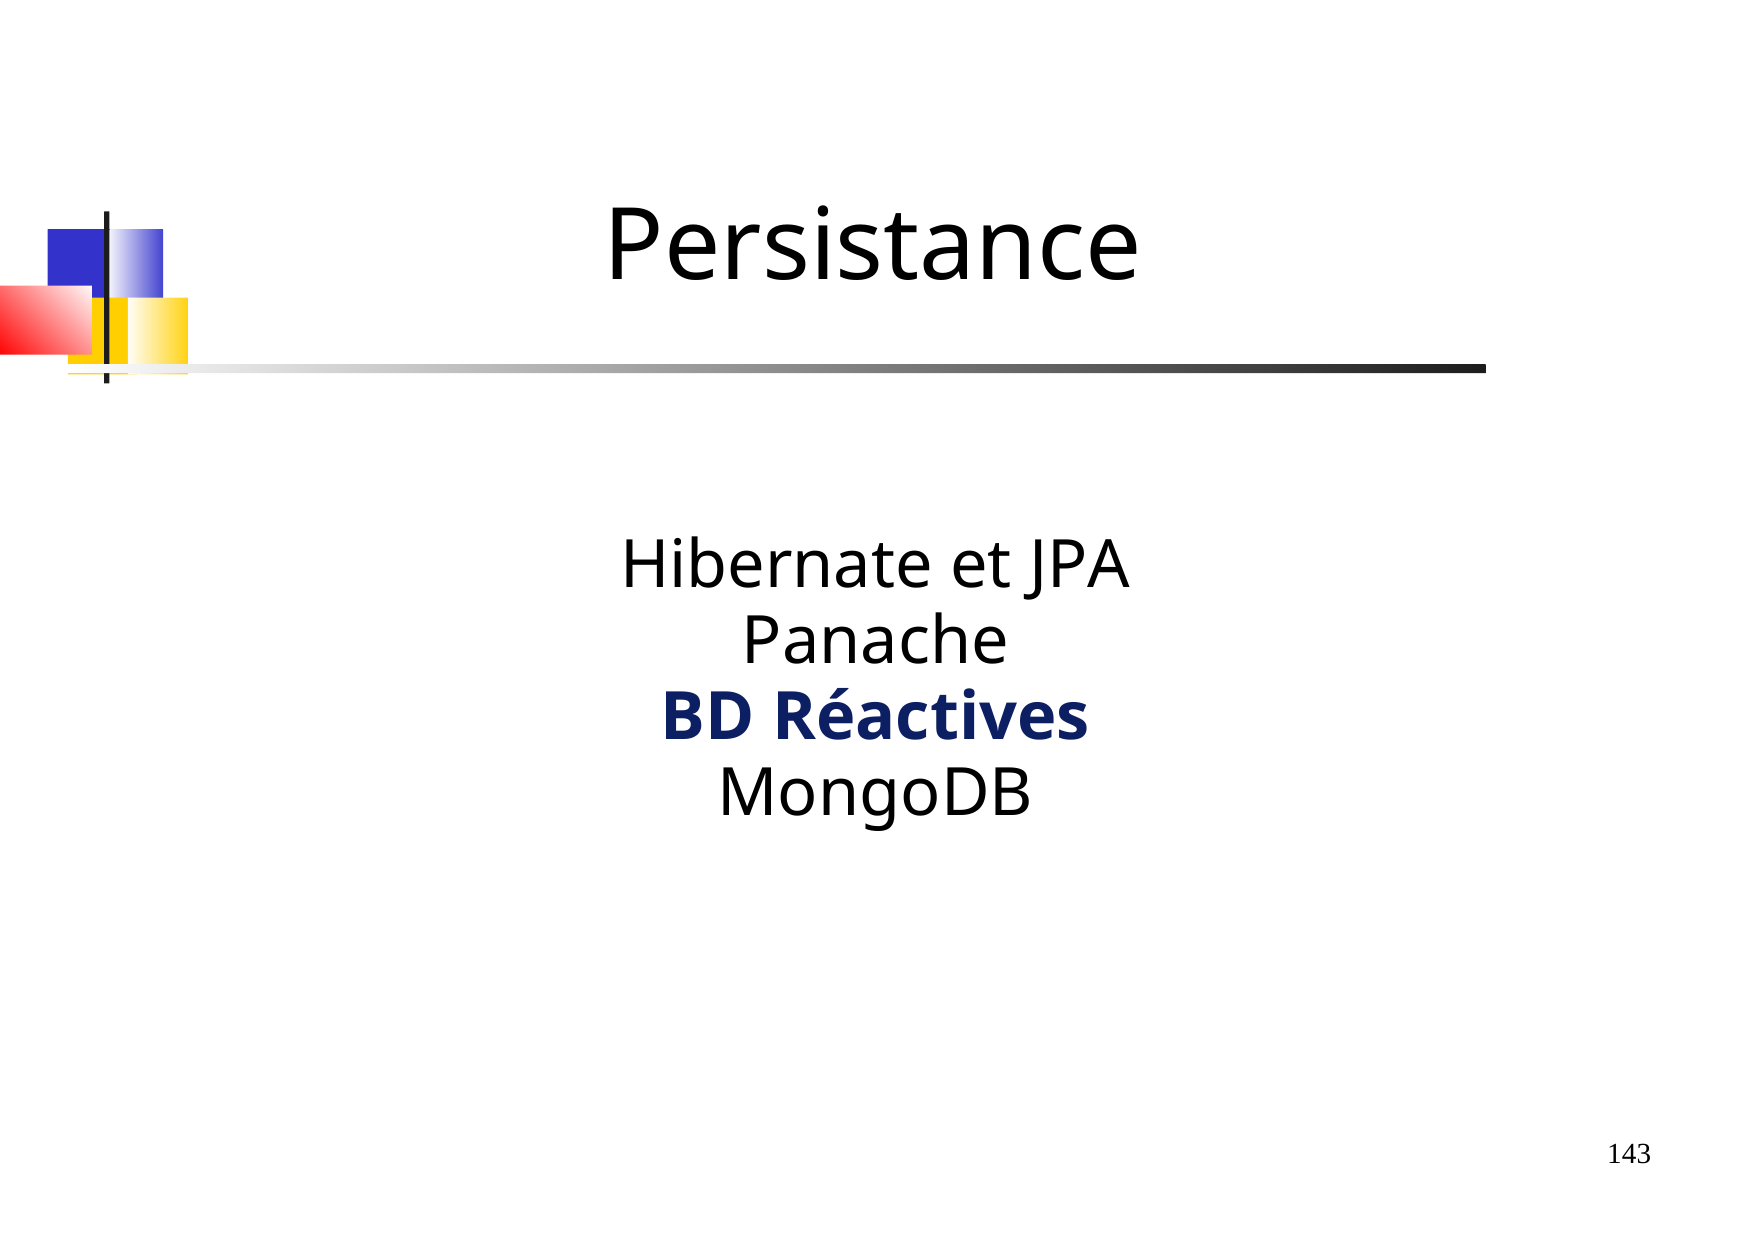

# Persistance
Hibernate et JPA
Panache
BD Réactives
MongoDB